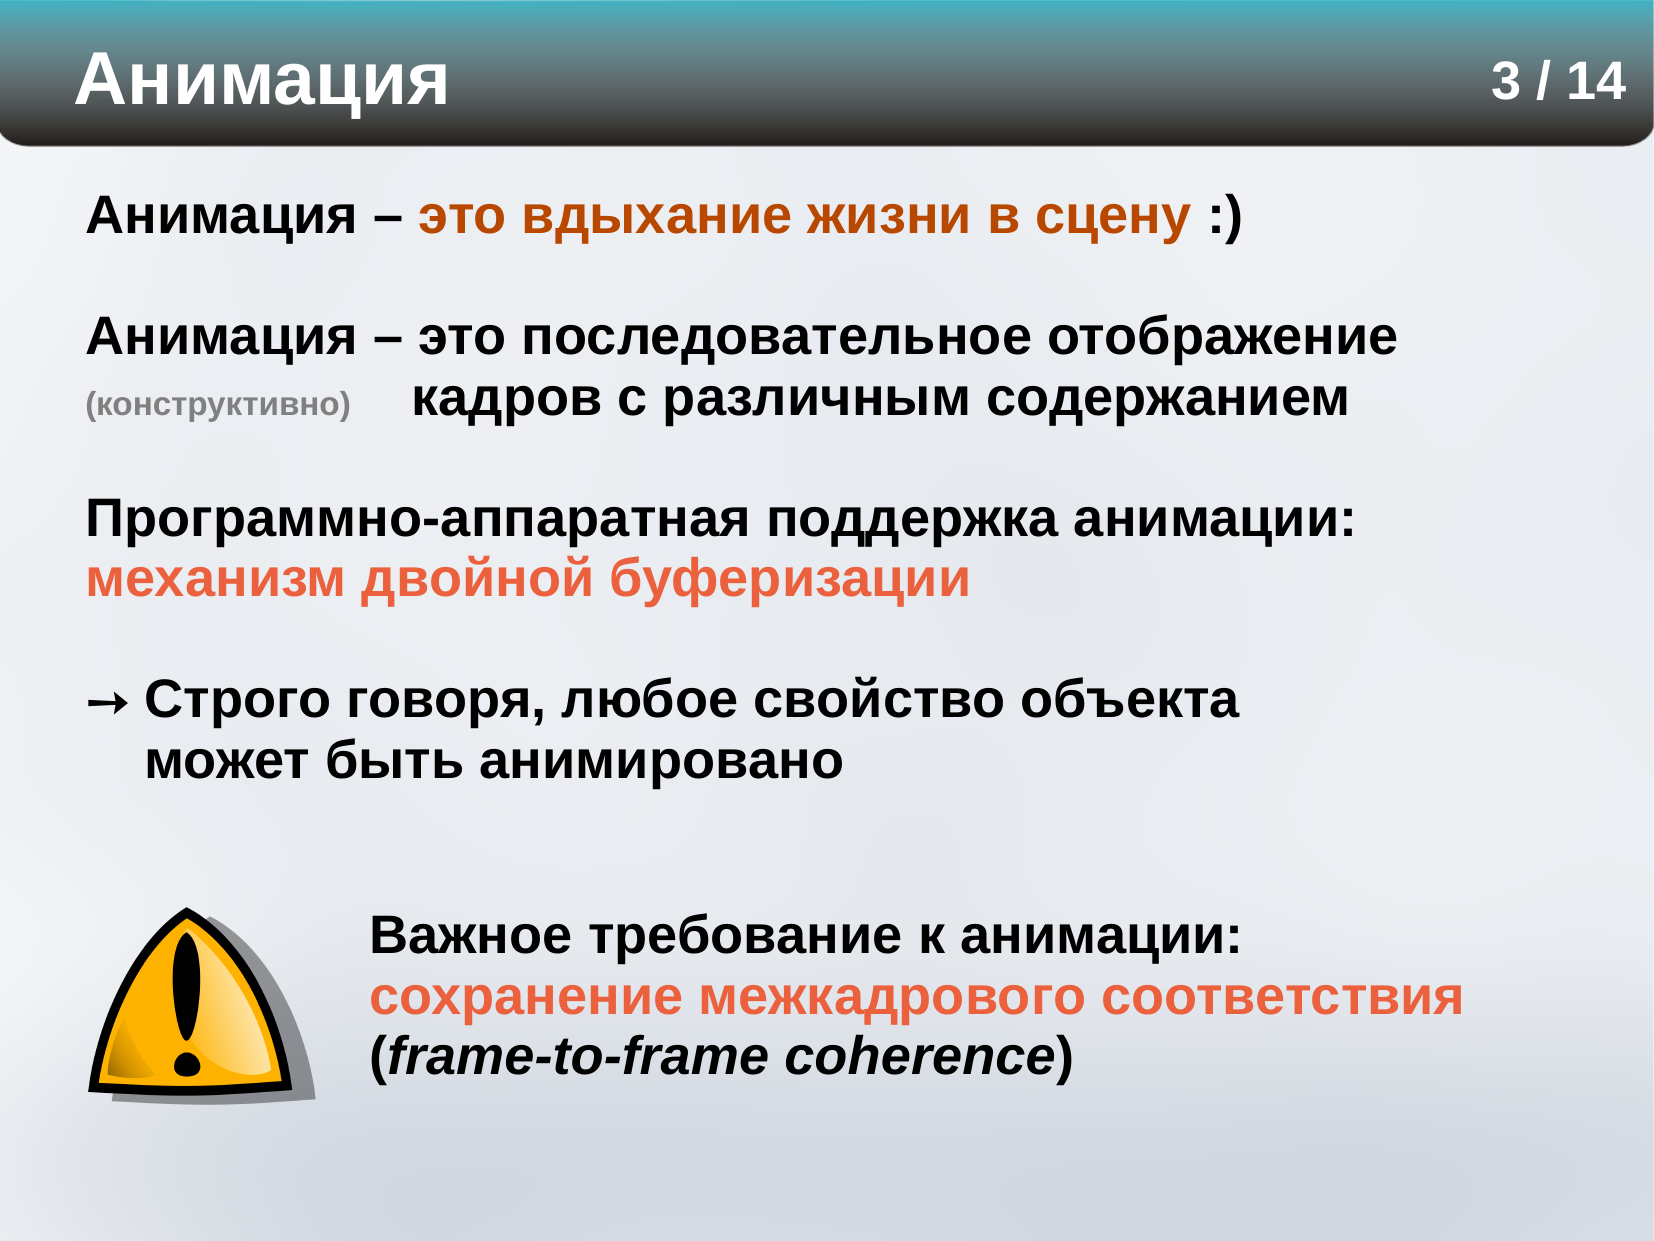

Анимация
Анимация – это вдыхание жизни в сцену :)
Анимация – это последовательное отображение
(конструктивно) кадров с различным содержанием
Программно-аппаратная поддержка анимации: механизм двойной буферизации
Строго говоря, любое свойство объекта
может быть анимировано
Важное требование к анимации:
сохранение межкадрового соответствия
(frame-to-frame coherence)